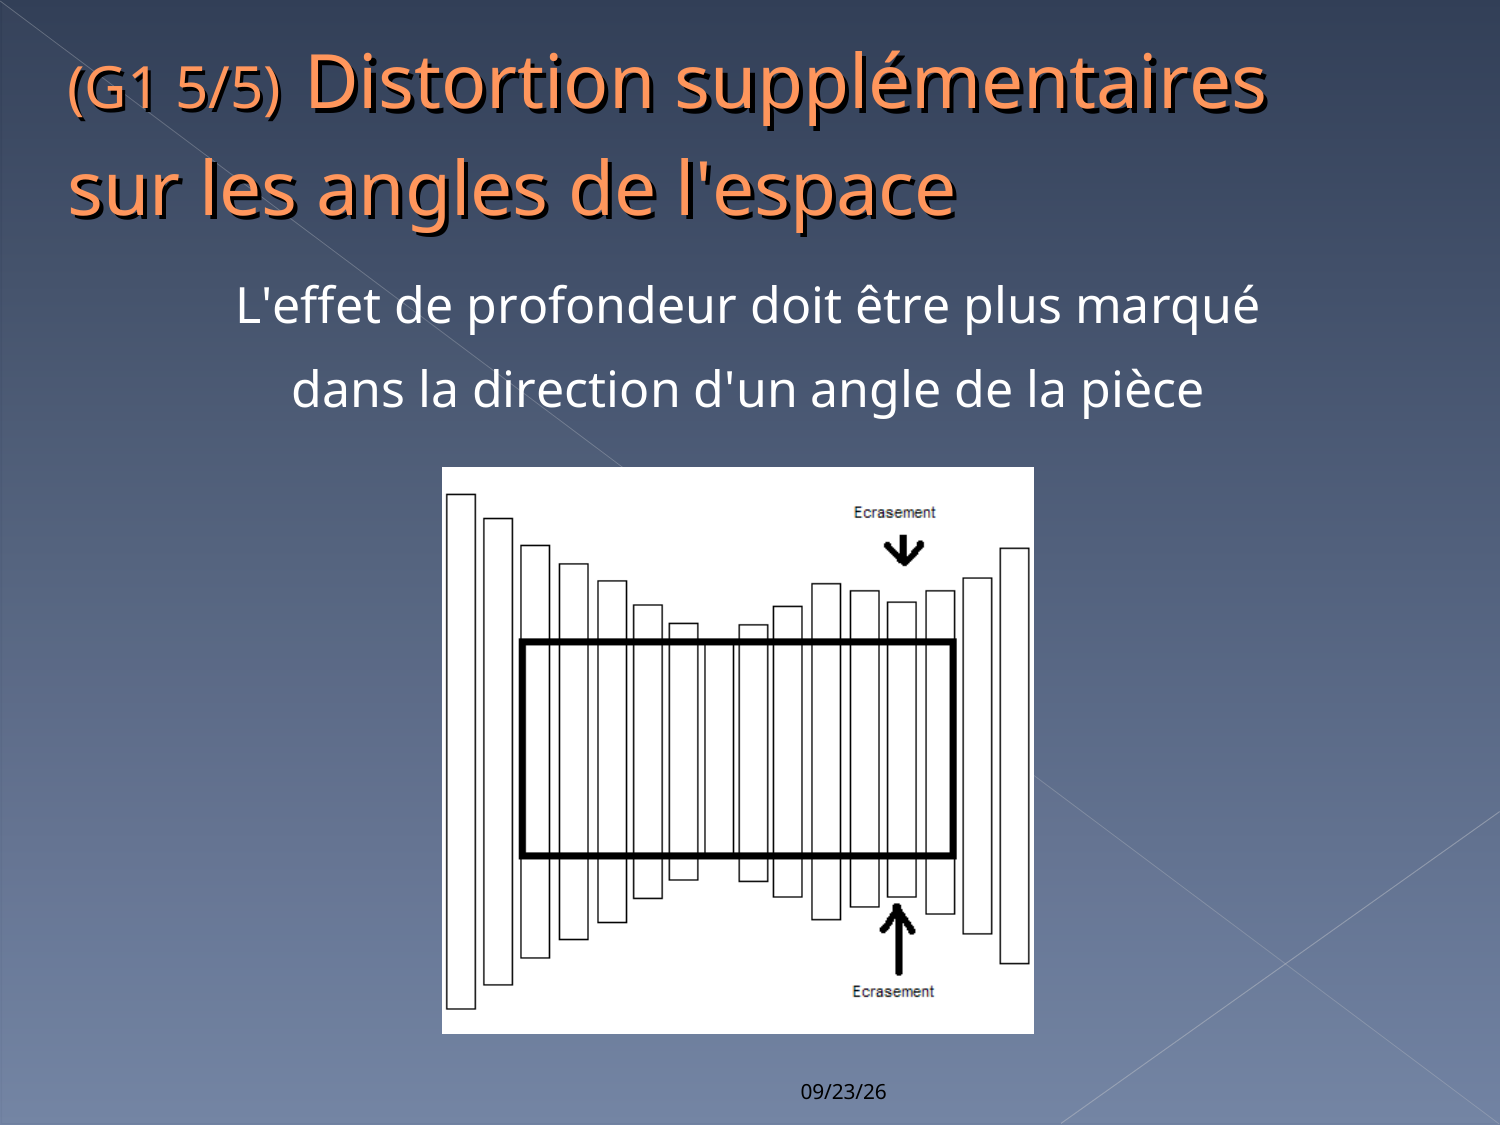

# (G1 5/5) Distortion supplémentaires sur les angles de l'espace
L'effet de profondeur doit être plus marqué
dans la direction d'un angle de la pièce